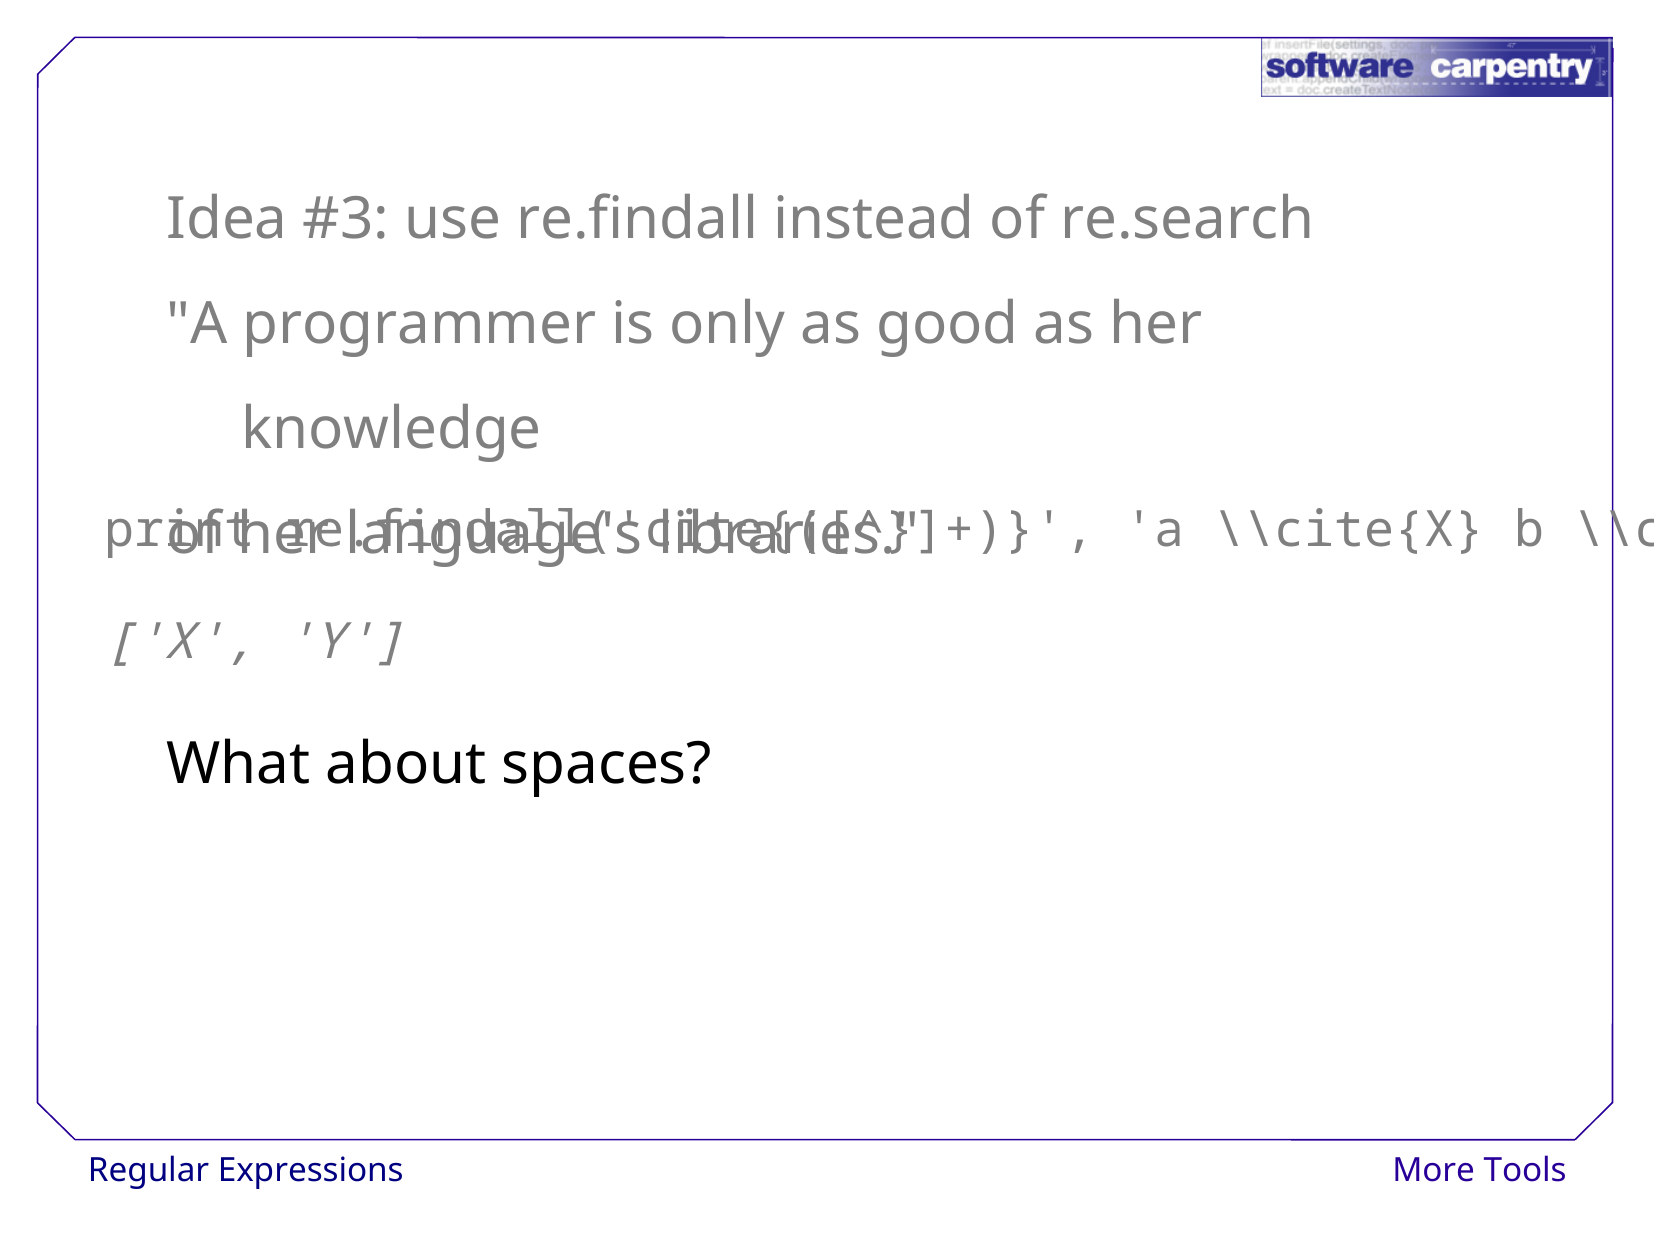

Idea #3: use re.findall instead of re.search
"A programmer is only as good as her knowledge
of her language's libraries."
print re.findall('cite{([^}]+)}', 'a \\cite{X} b \\cite{Y} c')
['X', 'Y']
What about spaces?